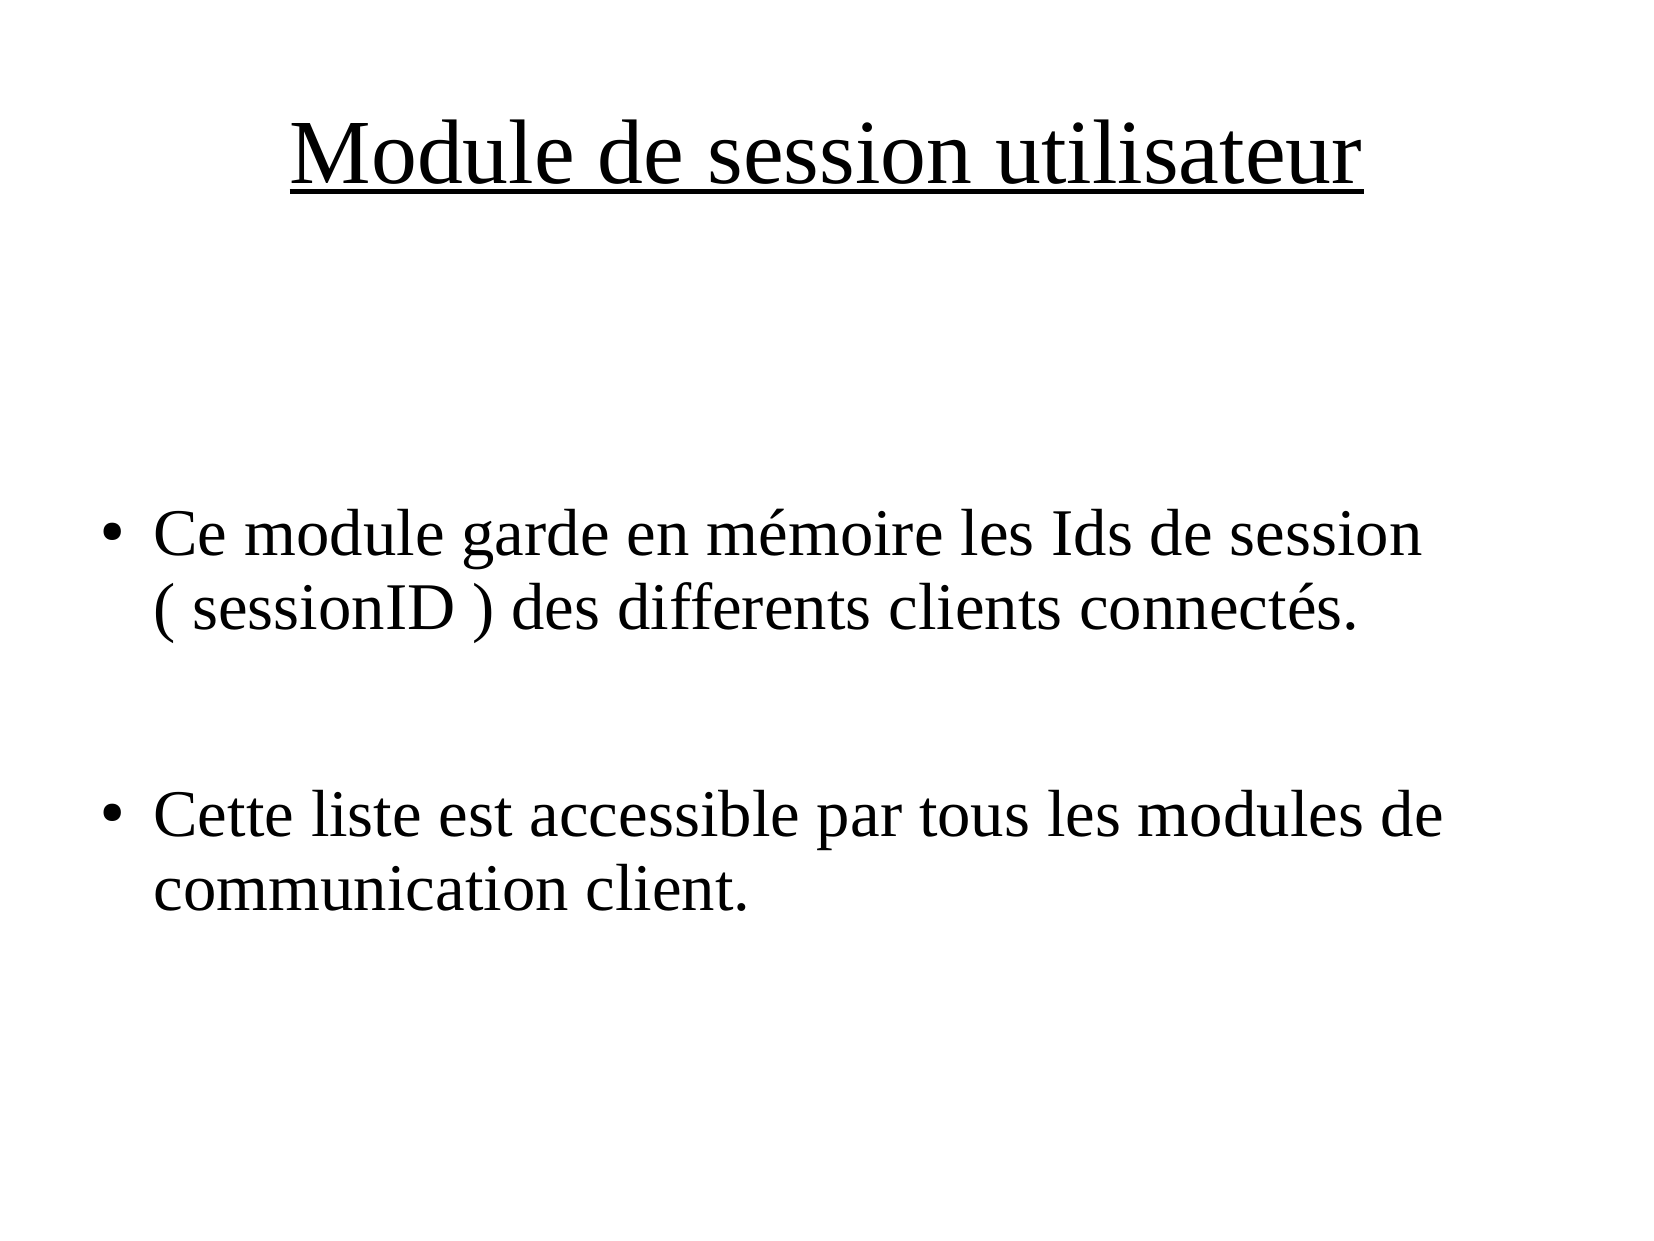

# Module de session utilisateur
Ce module garde en mémoire les Ids de session ( sessionID ) des differents clients connectés.
Cette liste est accessible par tous les modules de communication client.